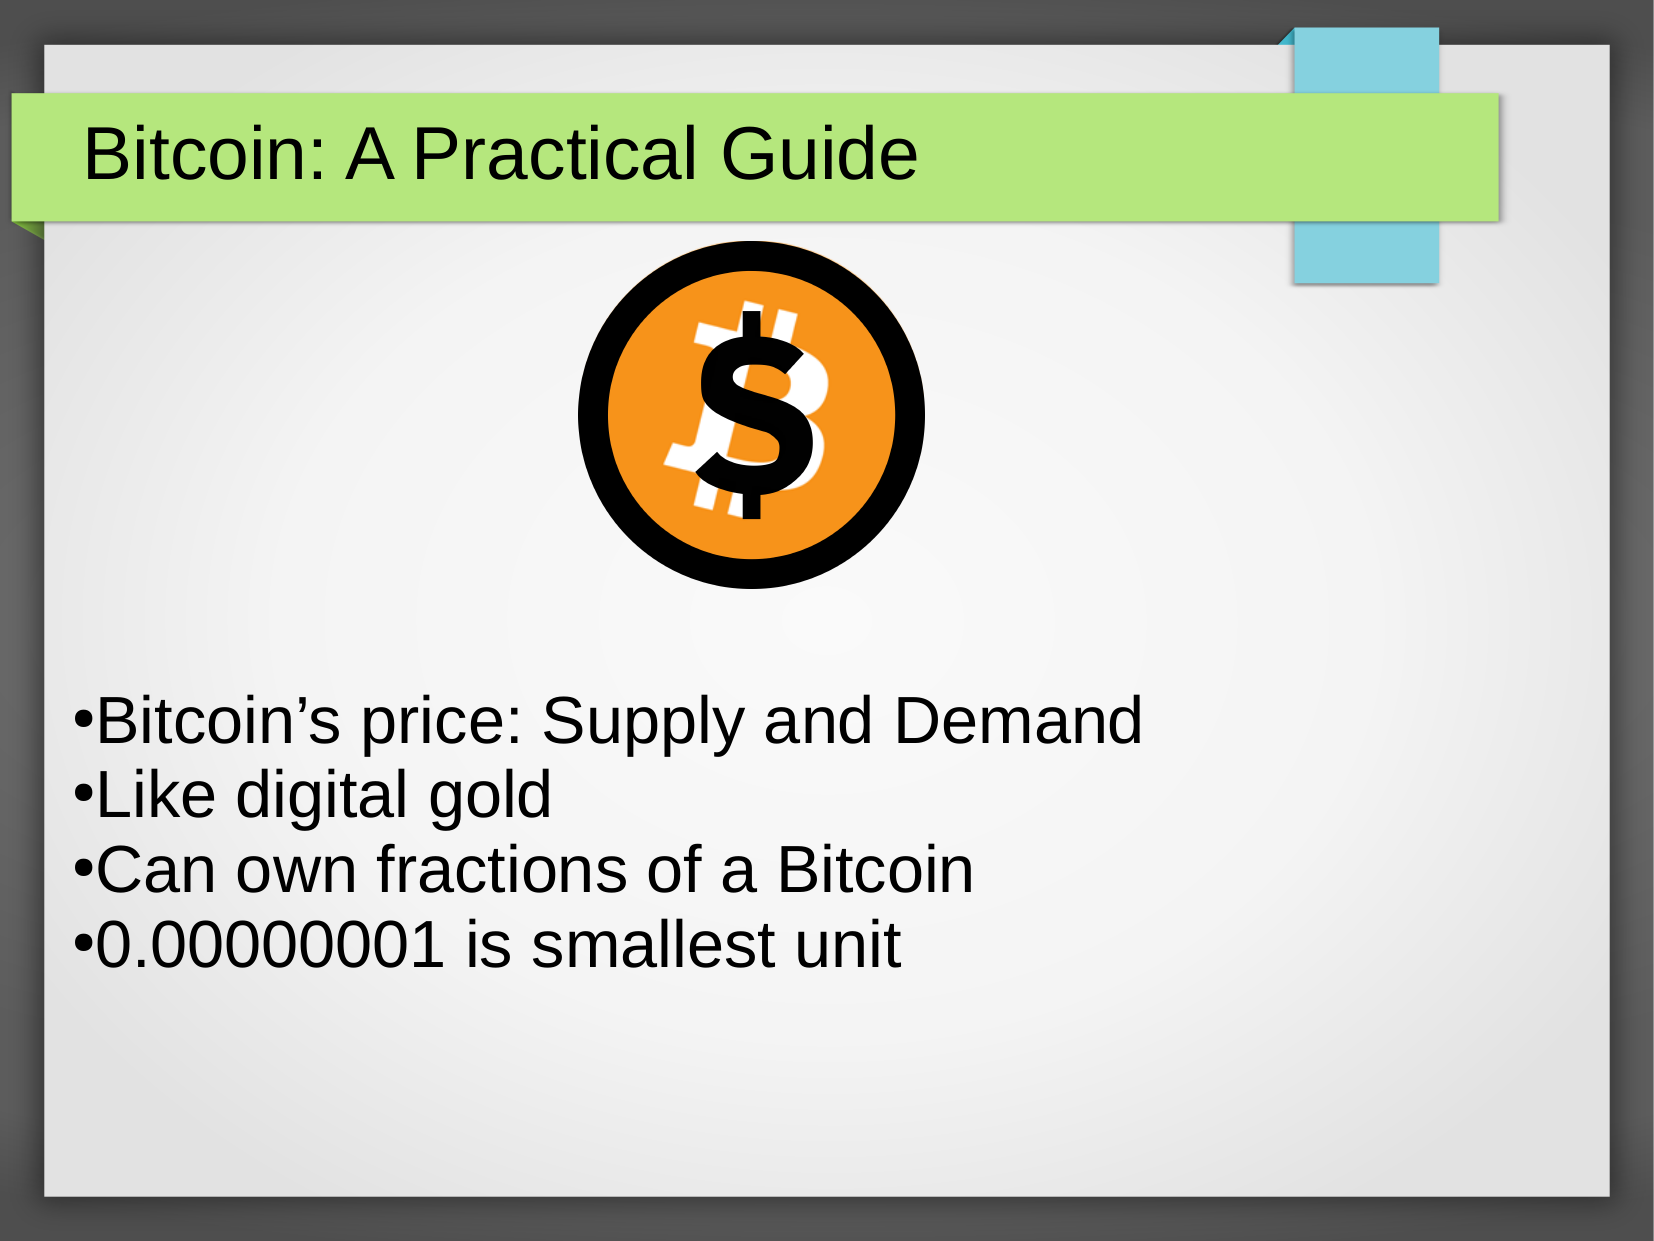

# Bitcoin: A Practical Guide
Bitcoin’s price: Supply and Demand
Like digital gold
Can own fractions of a Bitcoin
0.00000001 is smallest unit